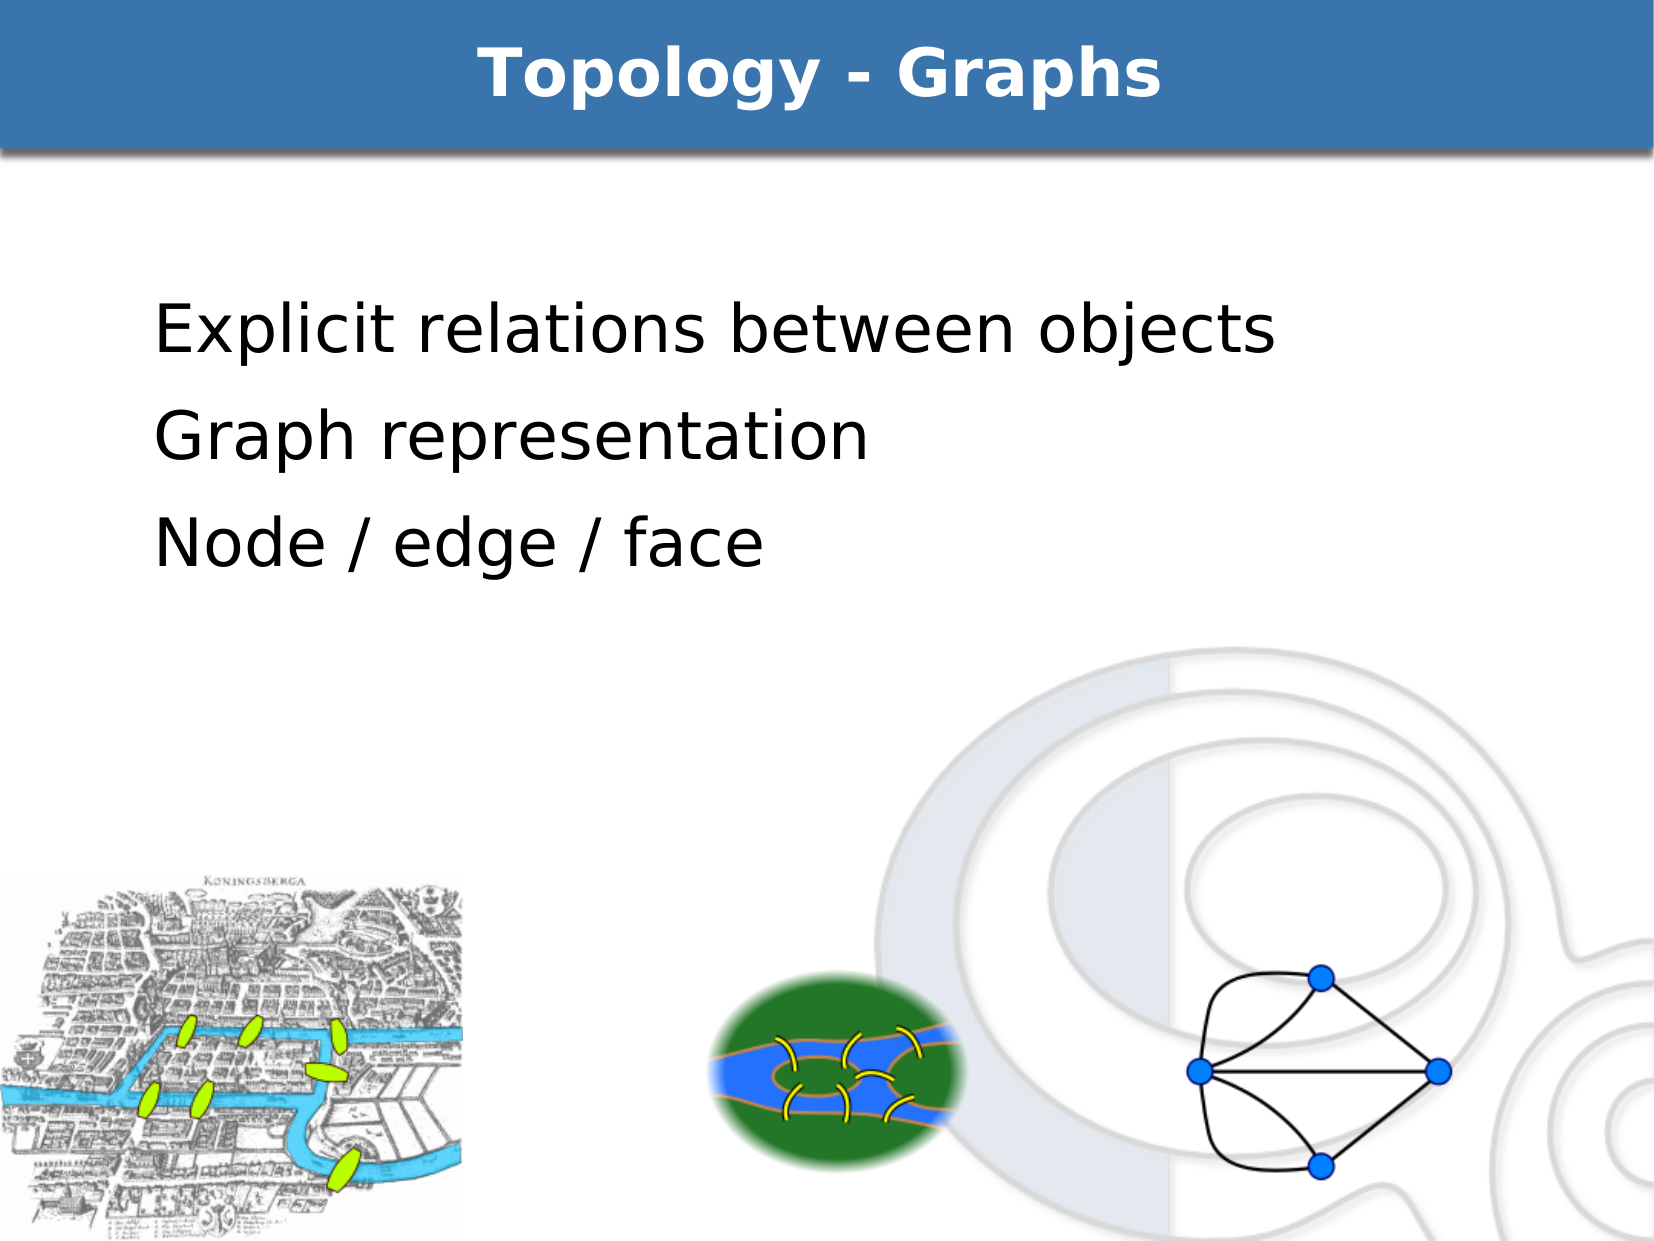

# Topology - Graphs
Explicit relations between objects
Graph representation
Node / edge / face